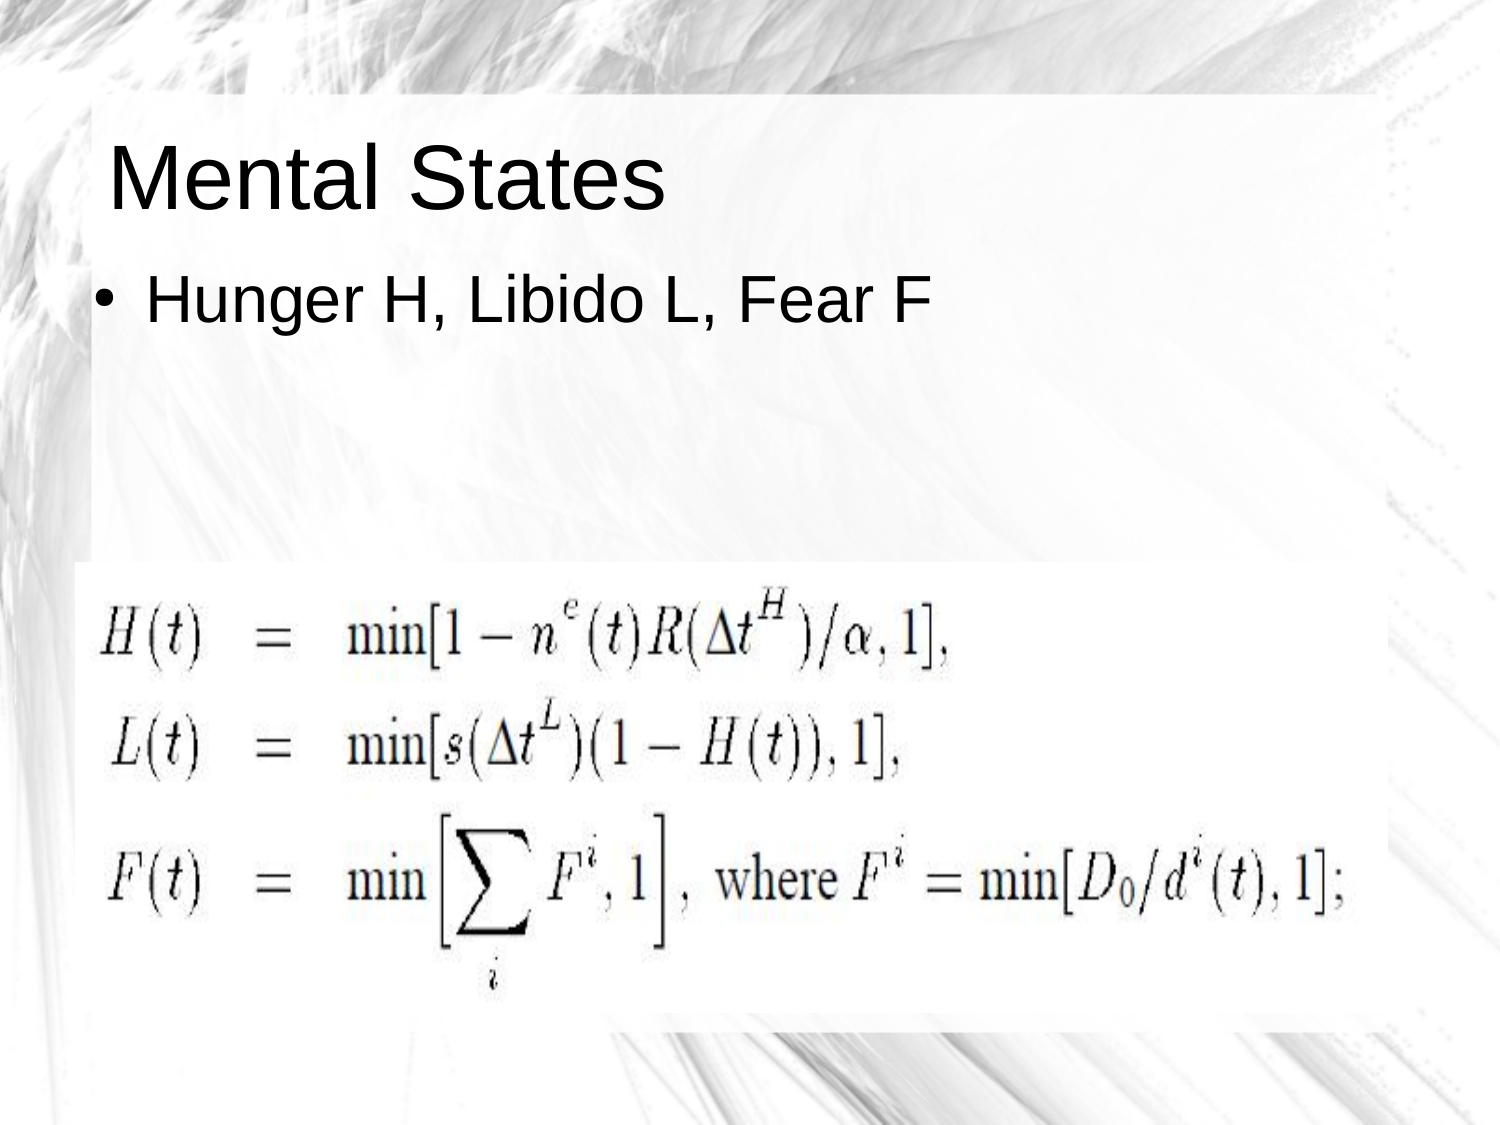

# Mental States
Hunger H, Libido L, Fear F